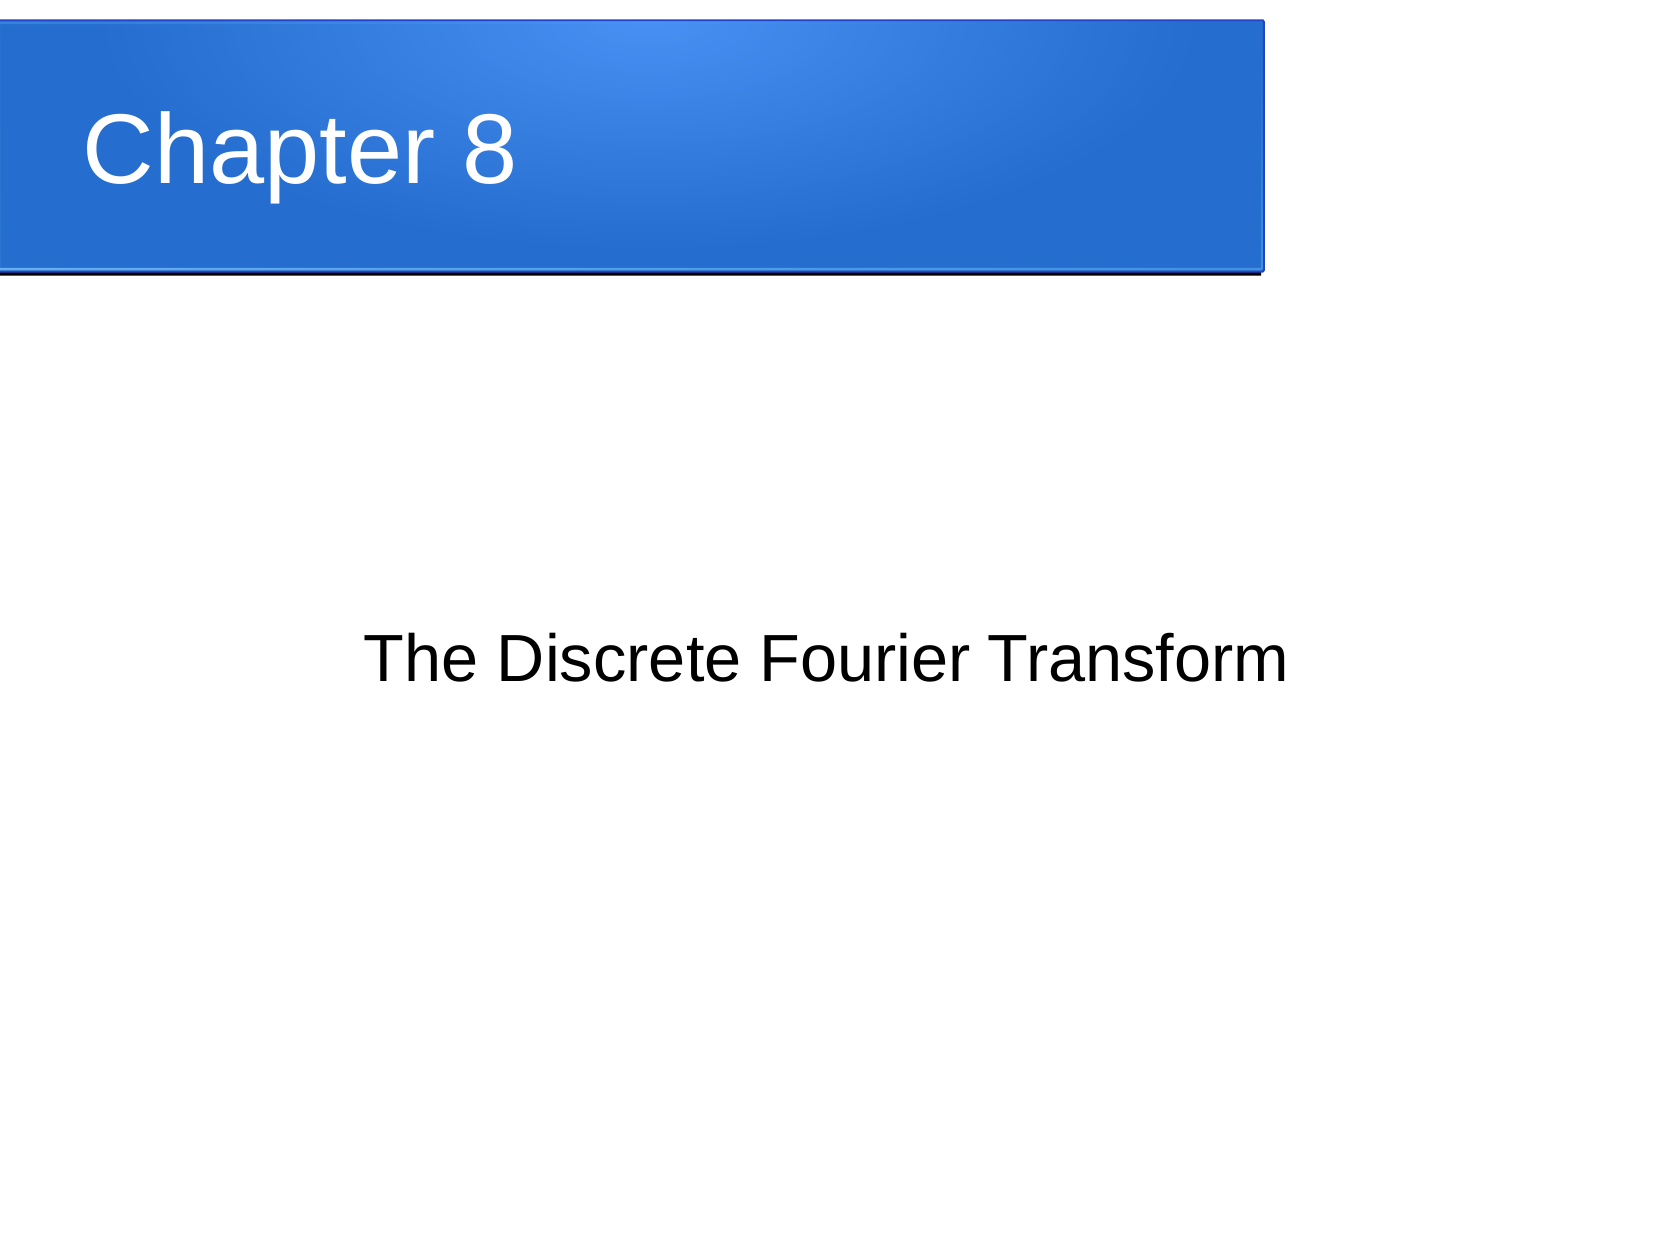

# Chapter 8
The Discrete Fourier Transform